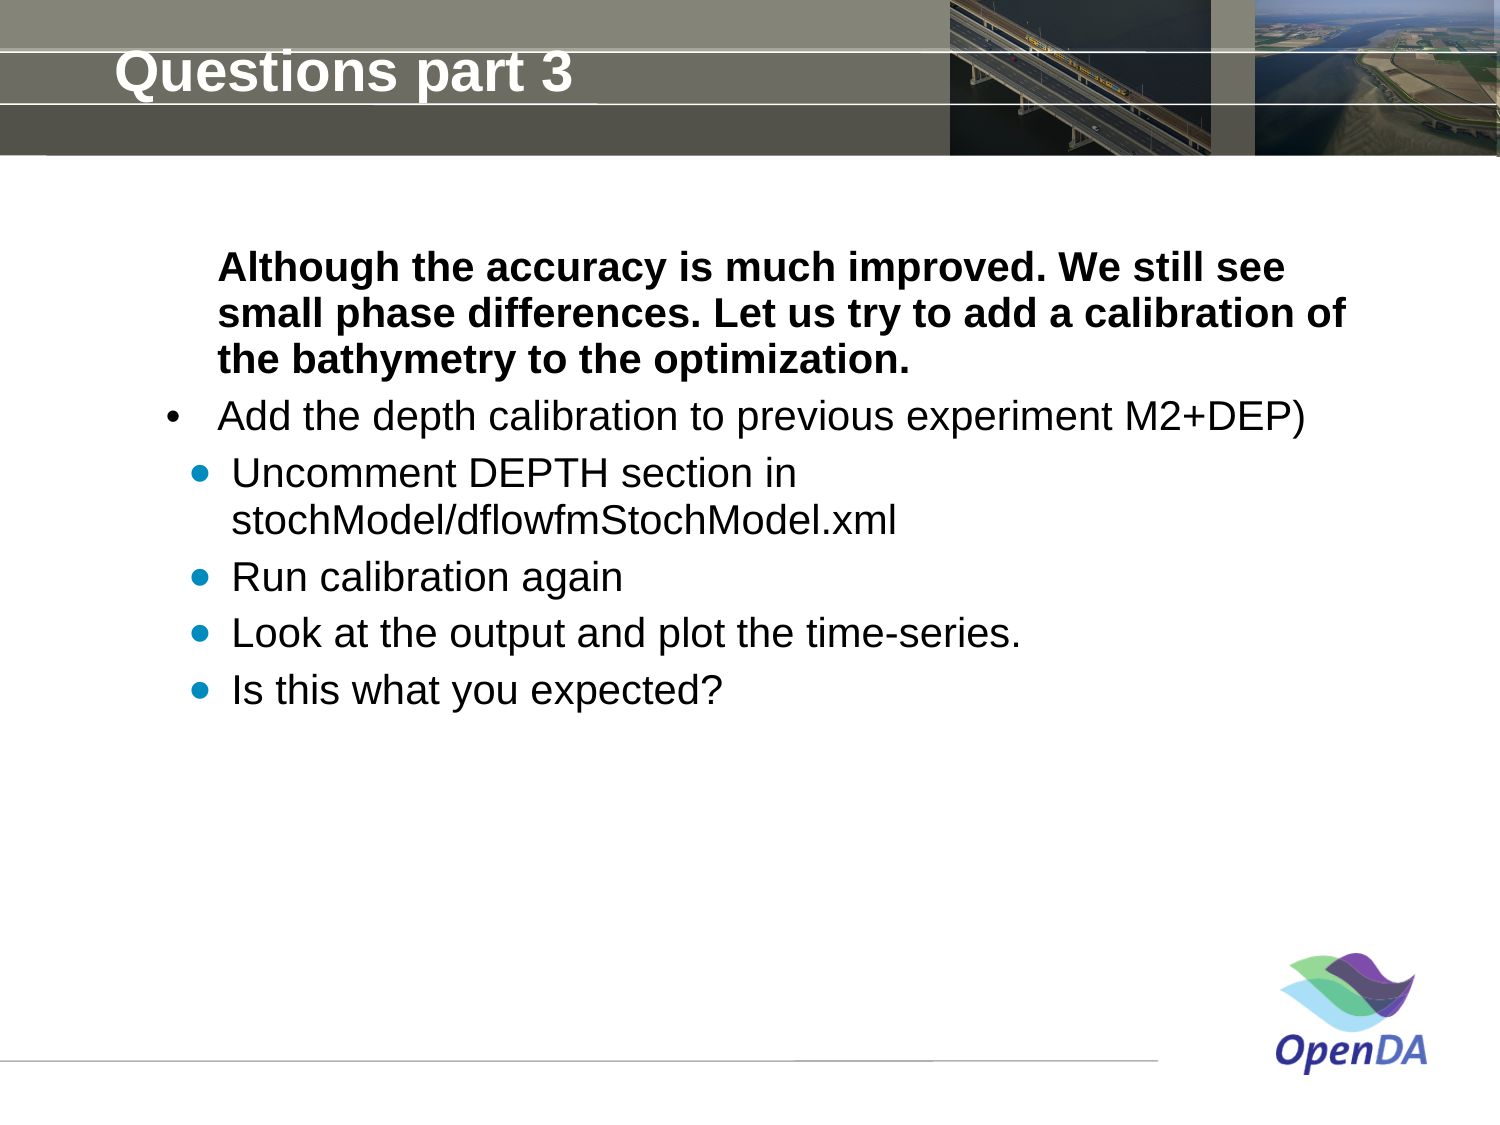

# Questions part 3
Although the accuracy is much improved. We still see small phase differences. Let us try to add a calibration of the bathymetry to the optimization.
Add the depth calibration to previous experiment M2+DEP)
Uncomment DEPTH section in stochModel/dflowfmStochModel.xml
Run calibration again
Look at the output and plot the time-series.
Is this what you expected?